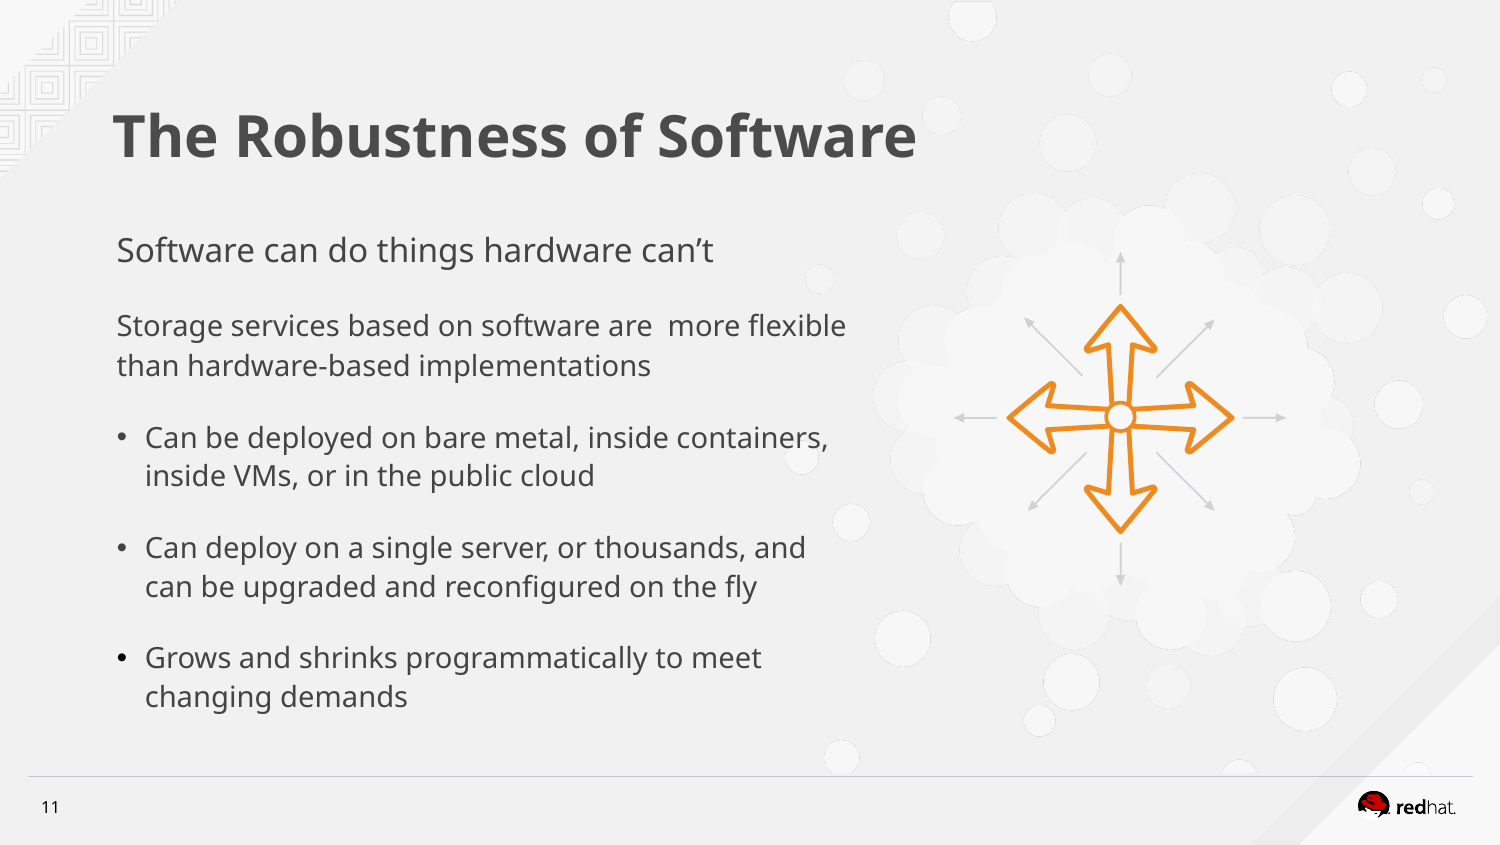

# The Robustness of Software
Software can do things hardware can’t
Storage services based on software are more flexible than hardware-based implementations
Can be deployed on bare metal, inside containers,
inside VMs, or in the public cloud
Can deploy on a single server, or thousands, and can be upgraded and reconfigured on the fly
Grows and shrinks programmatically to meet
changing demands